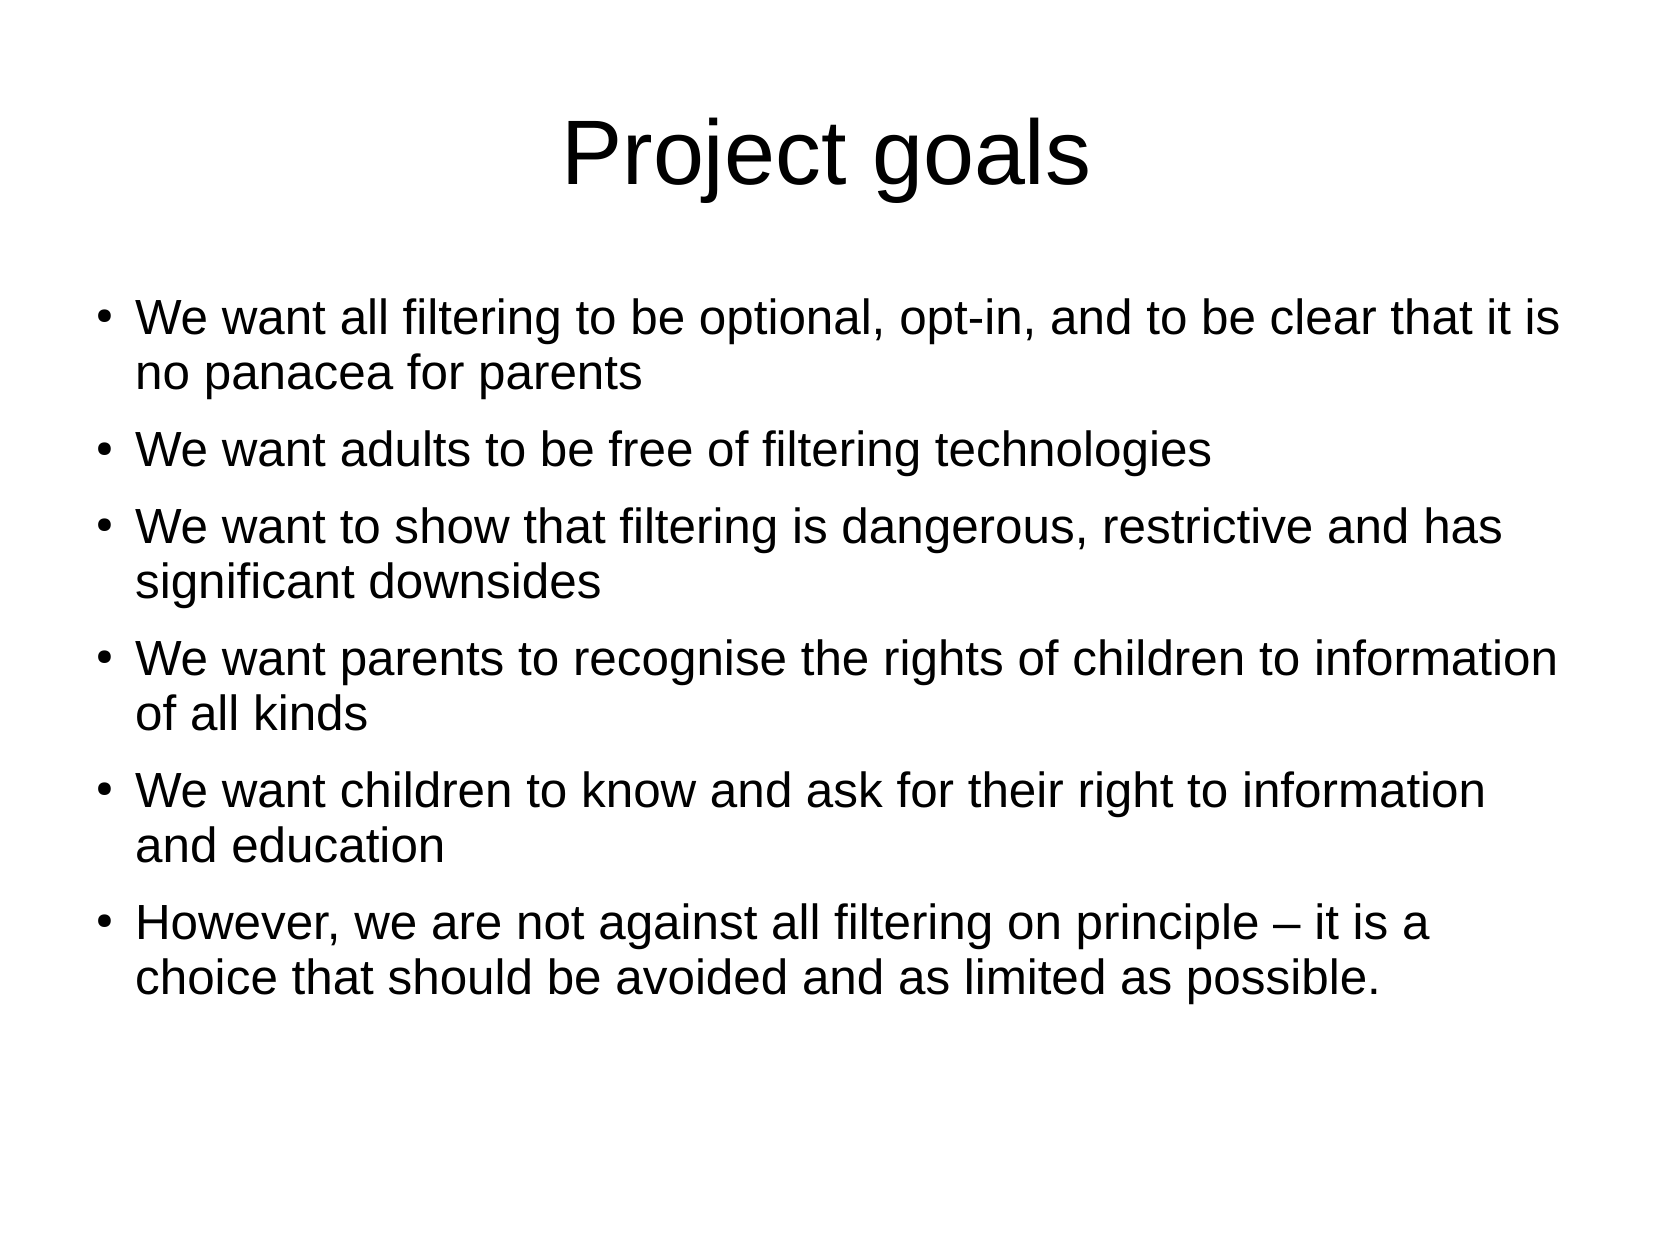

# Project goals
We want all filtering to be optional, opt-in, and to be clear that it is no panacea for parents
We want adults to be free of filtering technologies
We want to show that filtering is dangerous, restrictive and has significant downsides
We want parents to recognise the rights of children to information of all kinds
We want children to know and ask for their right to information and education
However, we are not against all filtering on principle – it is a choice that should be avoided and as limited as possible.